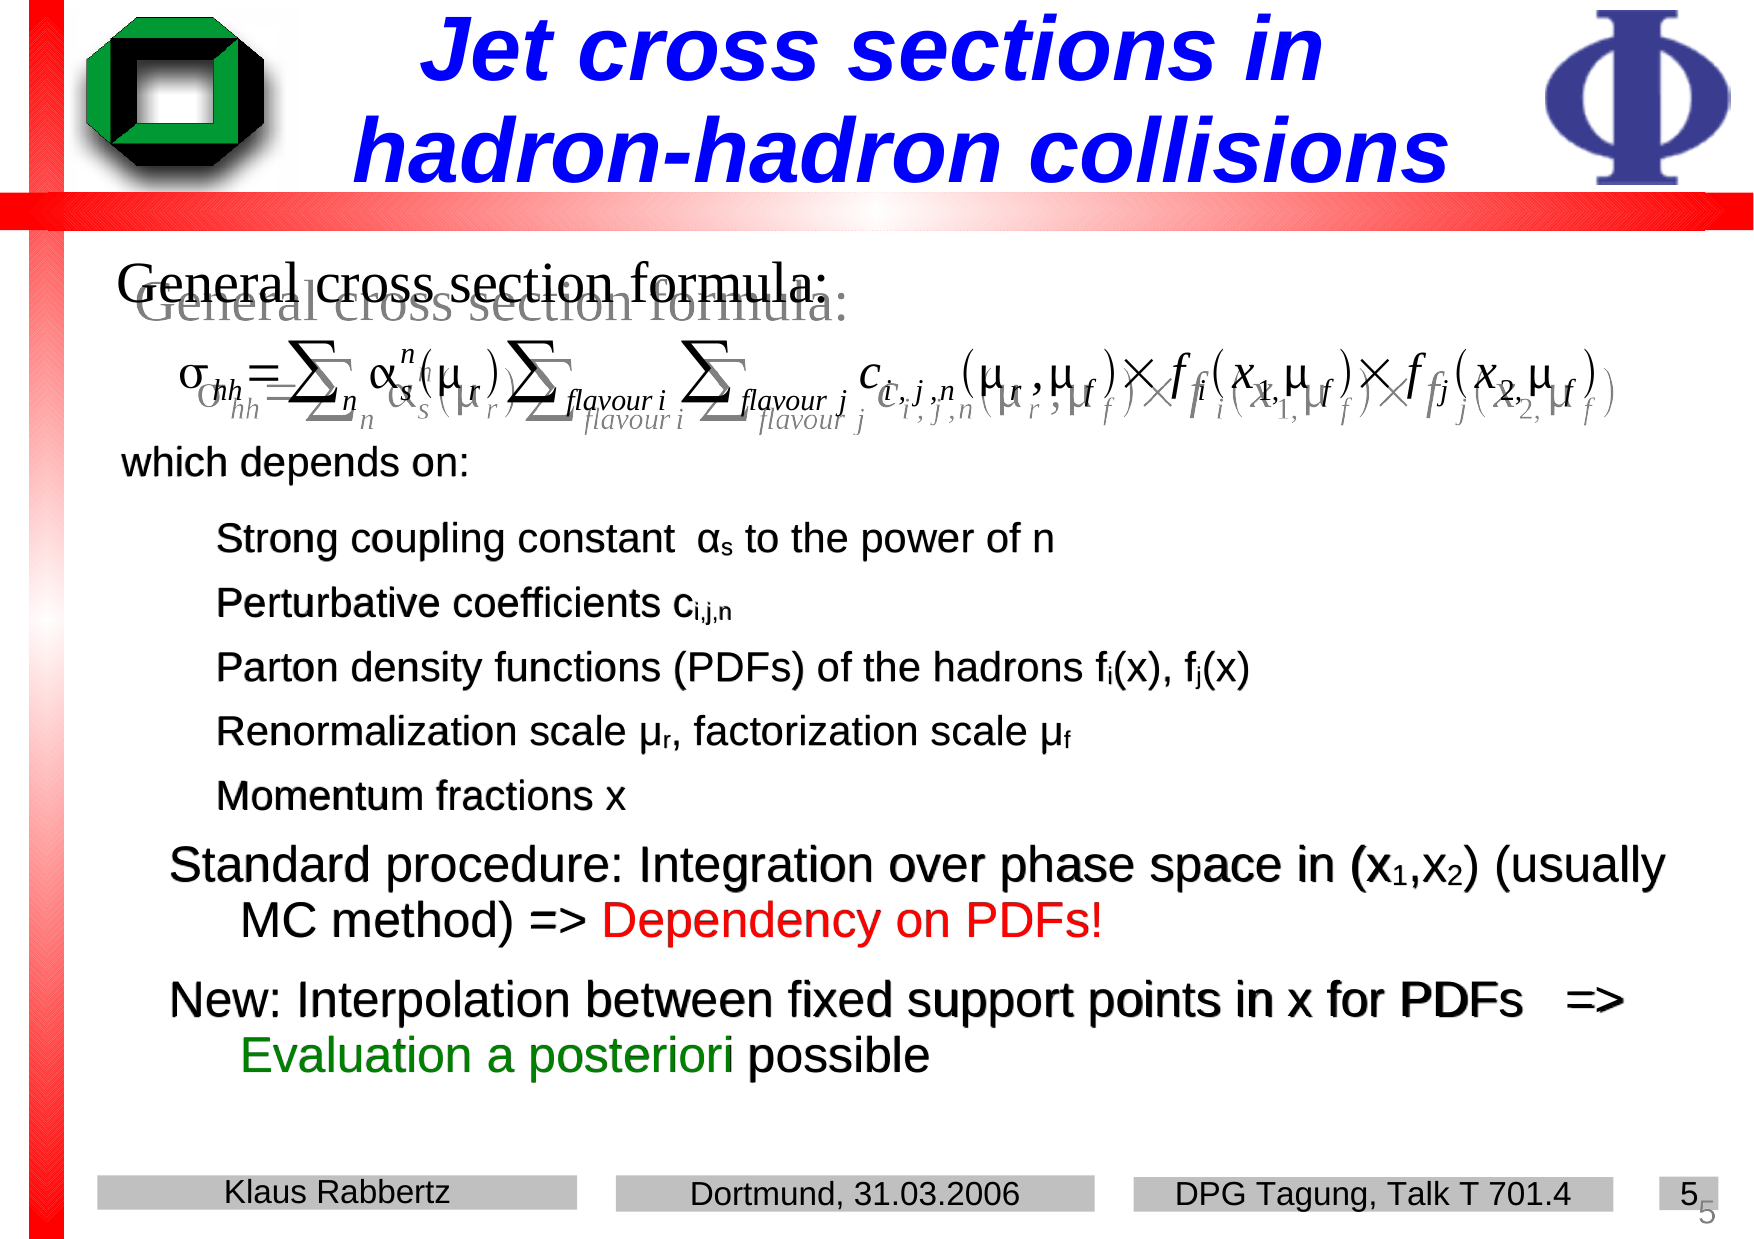

# Jet cross sections in hadron-hadron collisions
General cross section formula:
which depends on:
Strong coupling constant αs to the power of n
Perturbative coefficients ci,j,n
Parton density functions (PDFs) of the hadrons fi(x), fj(x)
Renormalization scale μr, factorization scale μf
Momentum fractions x
Standard procedure: Integration over phase space in (x1,x2) (usually MC method) => Dependency on PDFs!
New: Interpolation between fixed support points in x for PDFs => Evaluation a posteriori possible